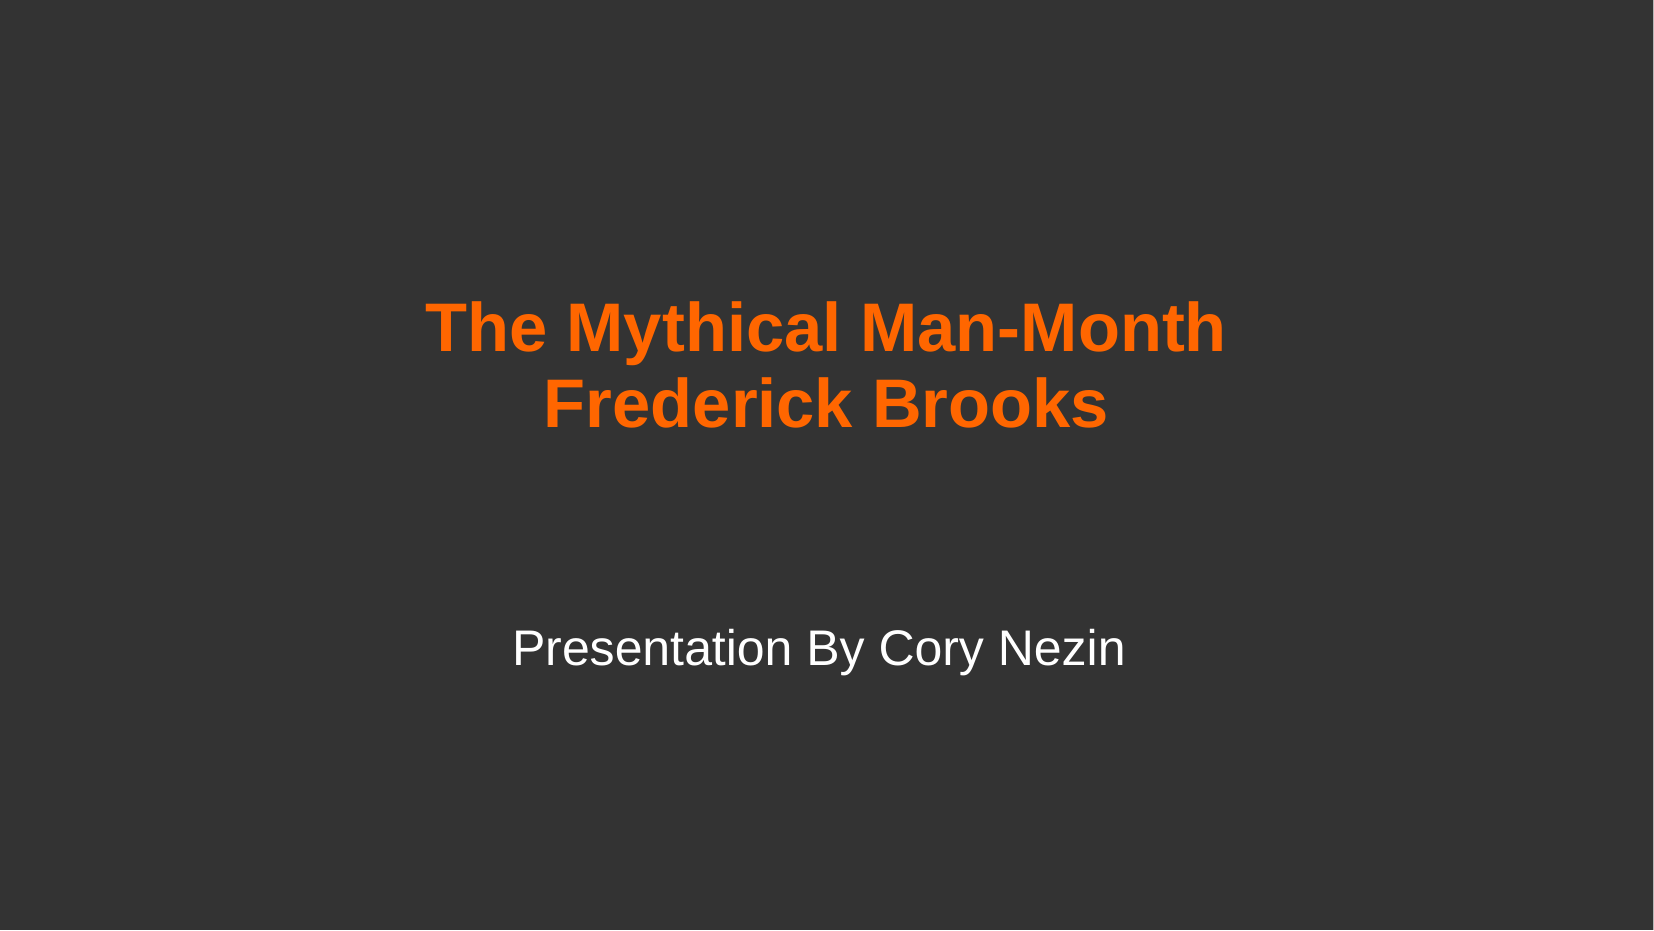

# The Mythical Man-Month Frederick Brooks
Presentation By Cory Nezin